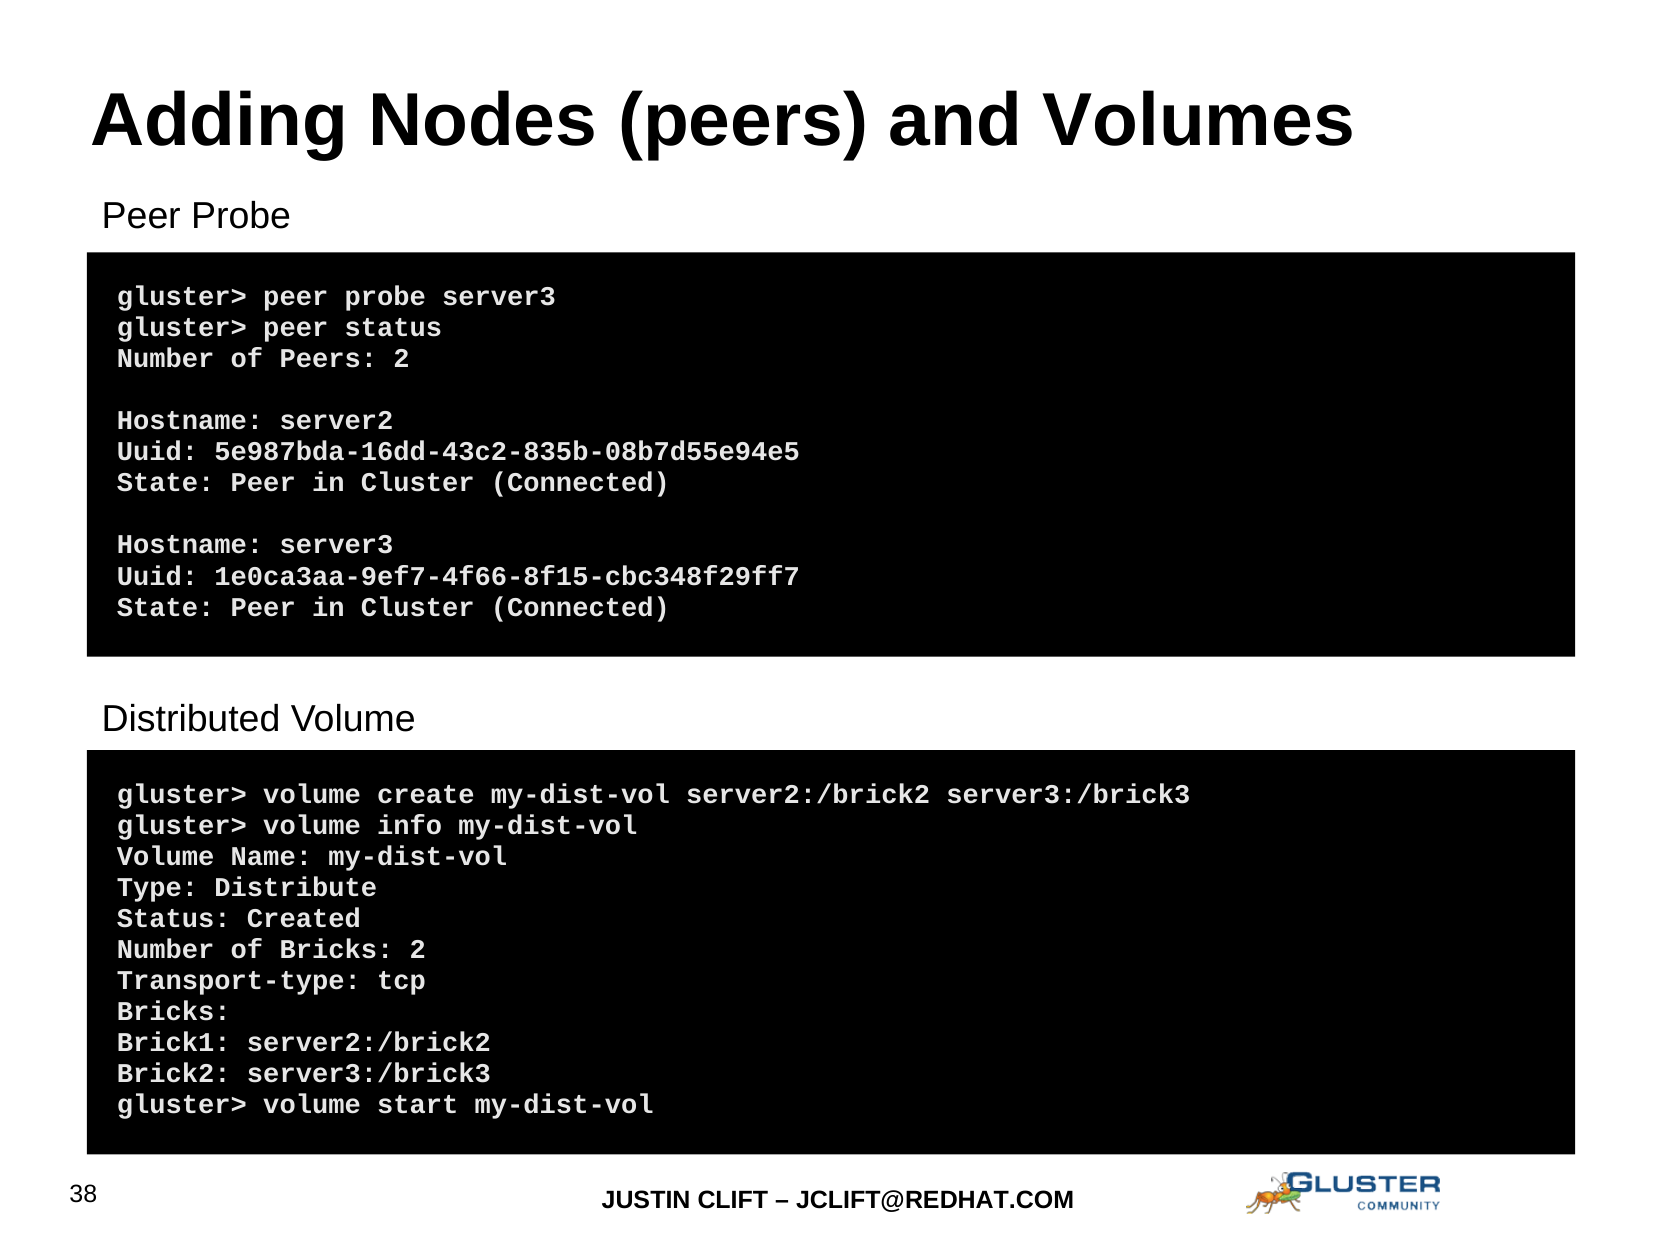

# Adding Nodes (peers) and Volumes
Peer Probe
gluster> peer probe server3
gluster> peer status
Number of Peers: 2
Hostname: server2
Uuid: 5e987bda-16dd-43c2-835b-08b7d55e94e5
State: Peer in Cluster (Connected)
Hostname: server3
Uuid: 1e0ca3aa-9ef7-4f66-8f15-cbc348f29ff7
State: Peer in Cluster (Connected)
Distributed Volume
gluster> volume create my-dist-vol server2:/brick2 server3:/brick3
gluster> volume info my-dist-vol
Volume Name: my-dist-vol
Type: Distribute
Status: Created
Number of Bricks: 2
Transport-type: tcp
Bricks:
Brick1: server2:/brick2
Brick2: server3:/brick3
gluster> volume start my-dist-vol